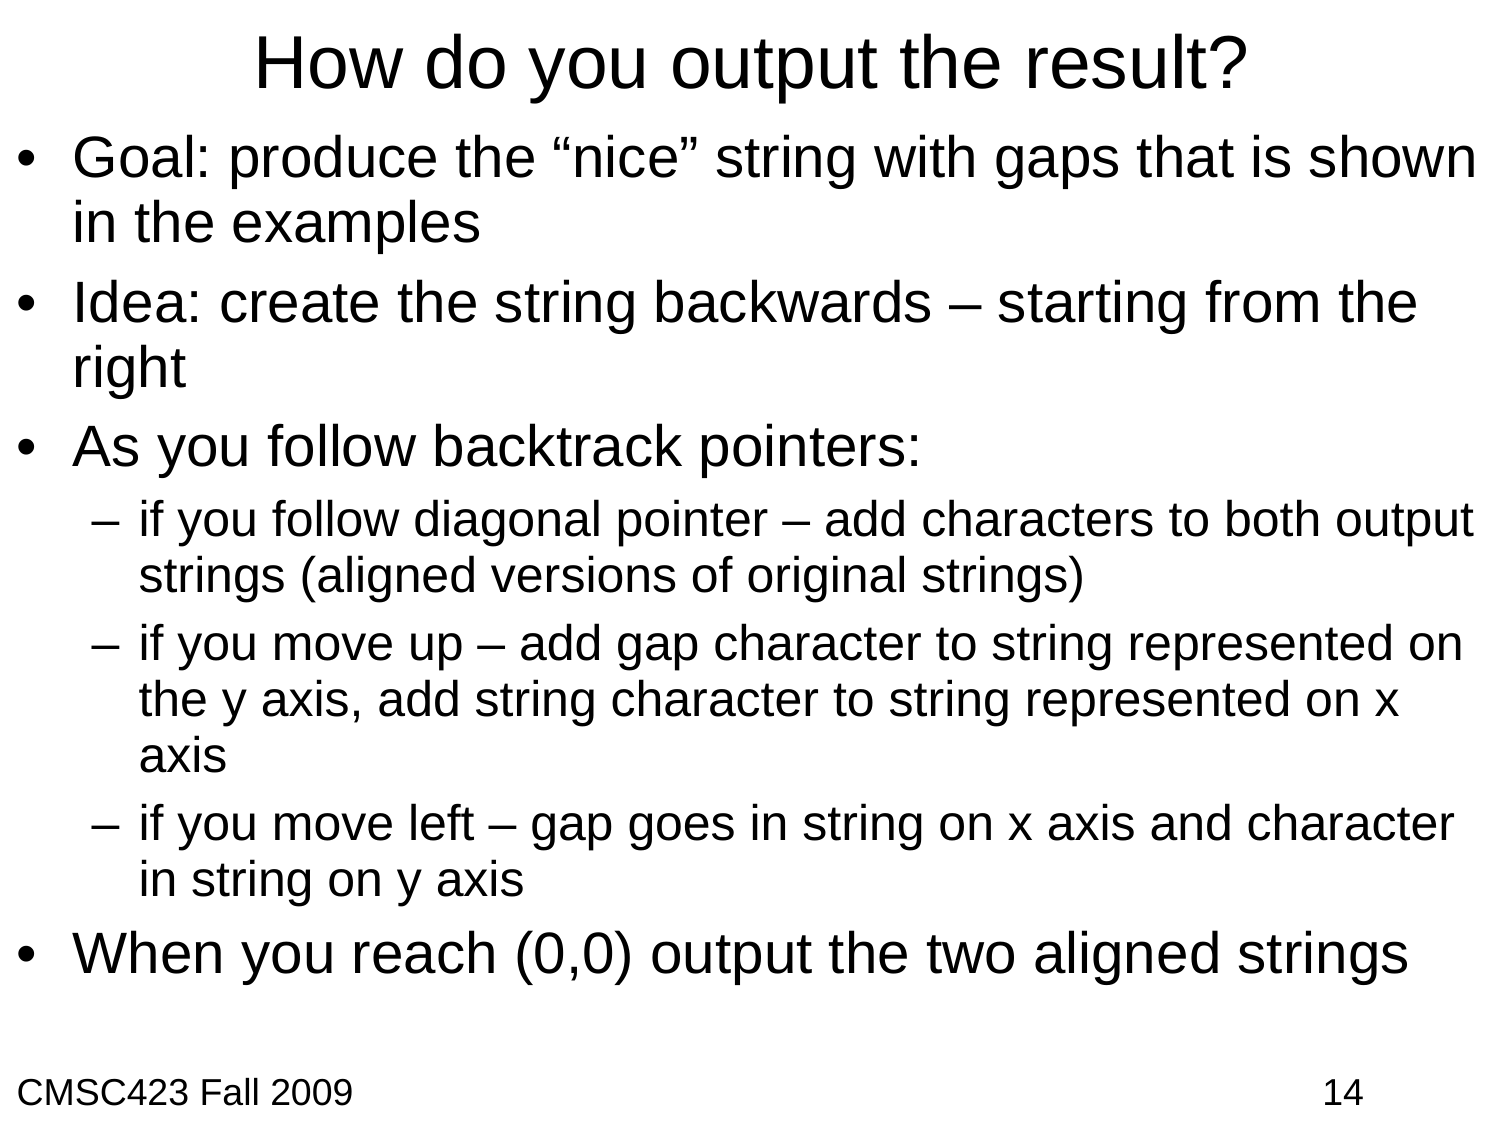

# How do you output the result?
Goal: produce the “nice” string with gaps that is shown in the examples
Idea: create the string backwards – starting from the right
As you follow backtrack pointers:
if you follow diagonal pointer – add characters to both output strings (aligned versions of original strings)
if you move up – add gap character to string represented on the y axis, add string character to string represented on x axis
if you move left – gap goes in string on x axis and character in string on y axis
When you reach (0,0) output the two aligned strings
CMSC423 Fall 2009
14